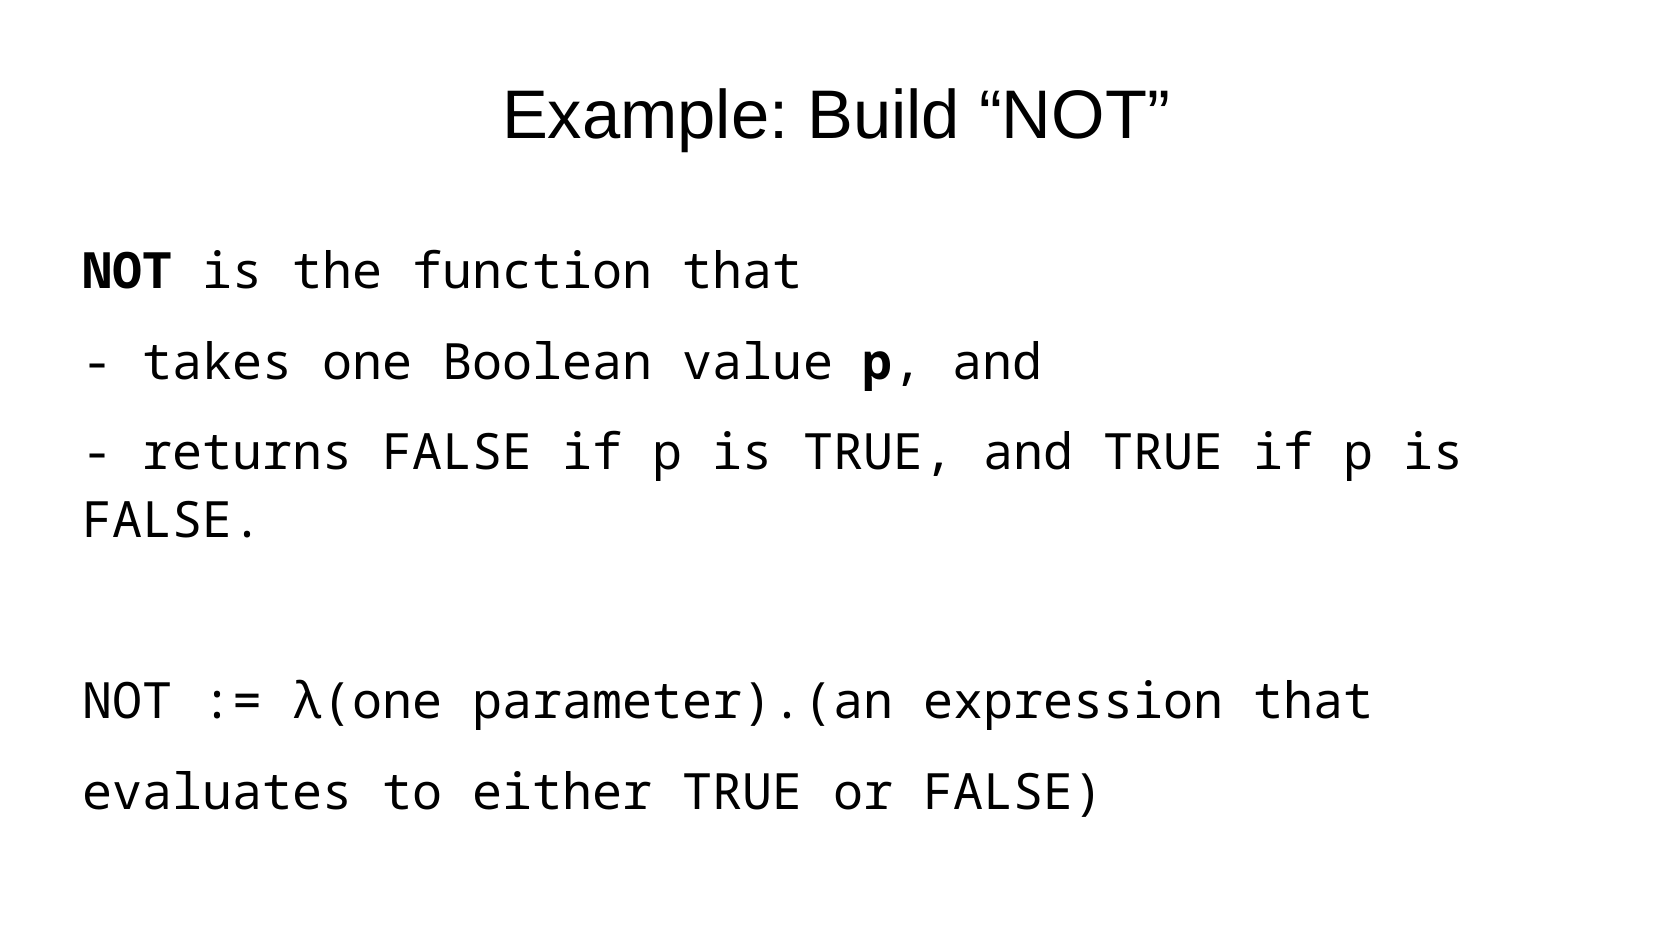

# Example: Build “NOT”
NOT is the function that
- takes one Boolean value p, and
- returns FALSE if p is TRUE, and TRUE if p is FALSE.
NOT := λ(one parameter).(an expression that
evaluates to either TRUE or FALSE)